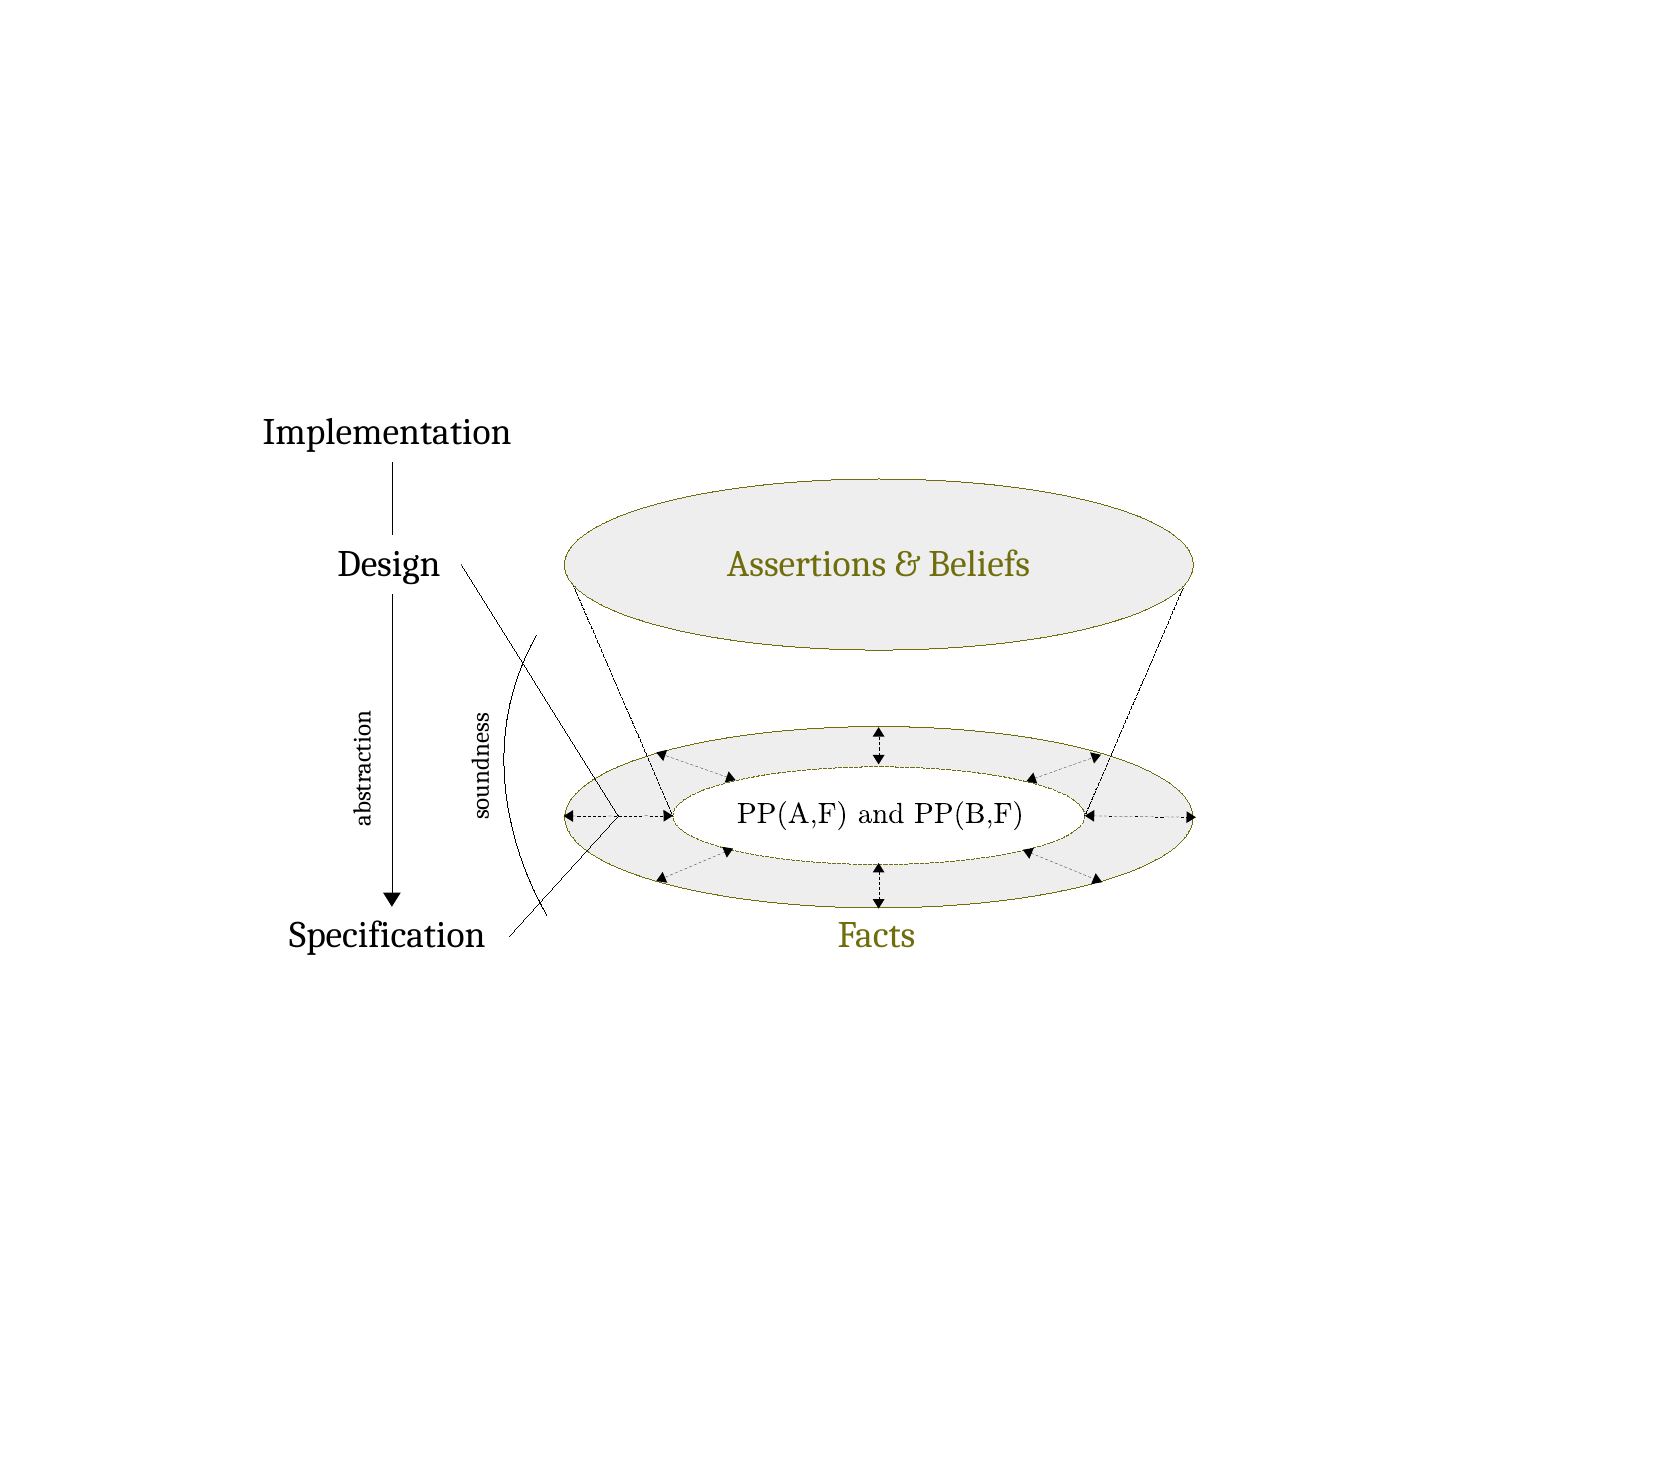

Implementation
Assertions & Beliefs
Design
soundness
abstraction
Specification
Facts